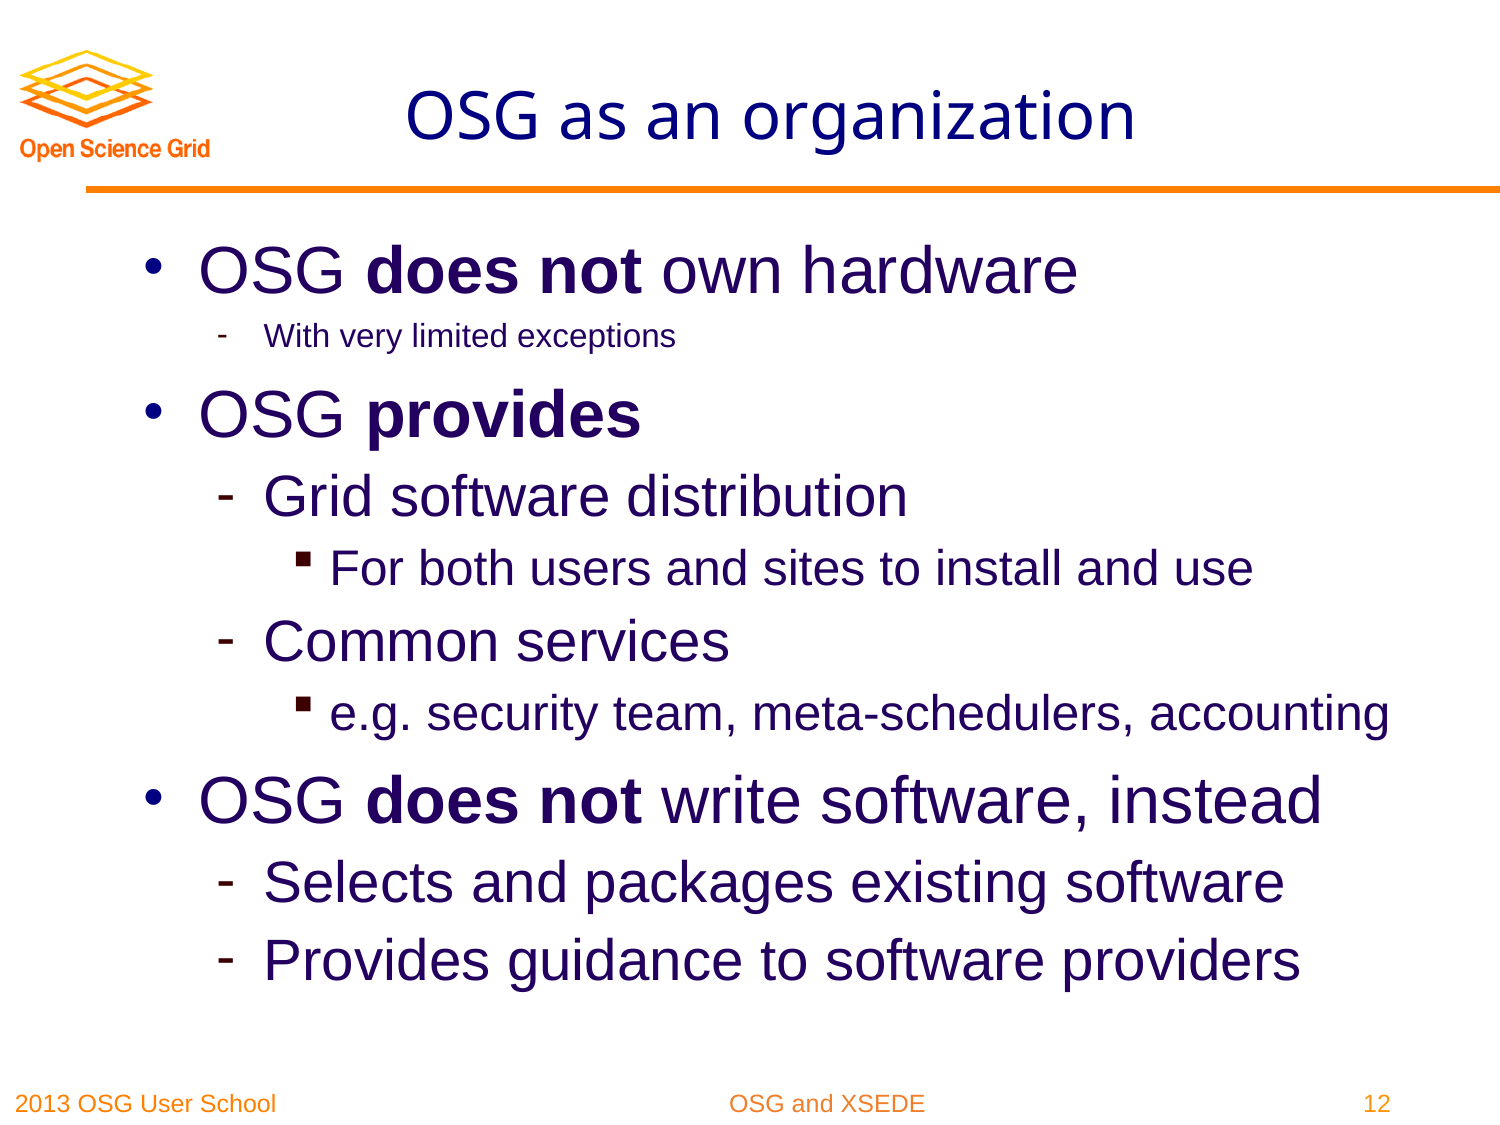

# OSG as an organization
OSG does not own hardware
With very limited exceptions
OSG provides
Grid software distribution
For both users and sites to install and use
Common services
e.g. security team, meta-schedulers, accounting
OSG does not write software, instead
Selects and packages existing software
Provides guidance to software providers
12